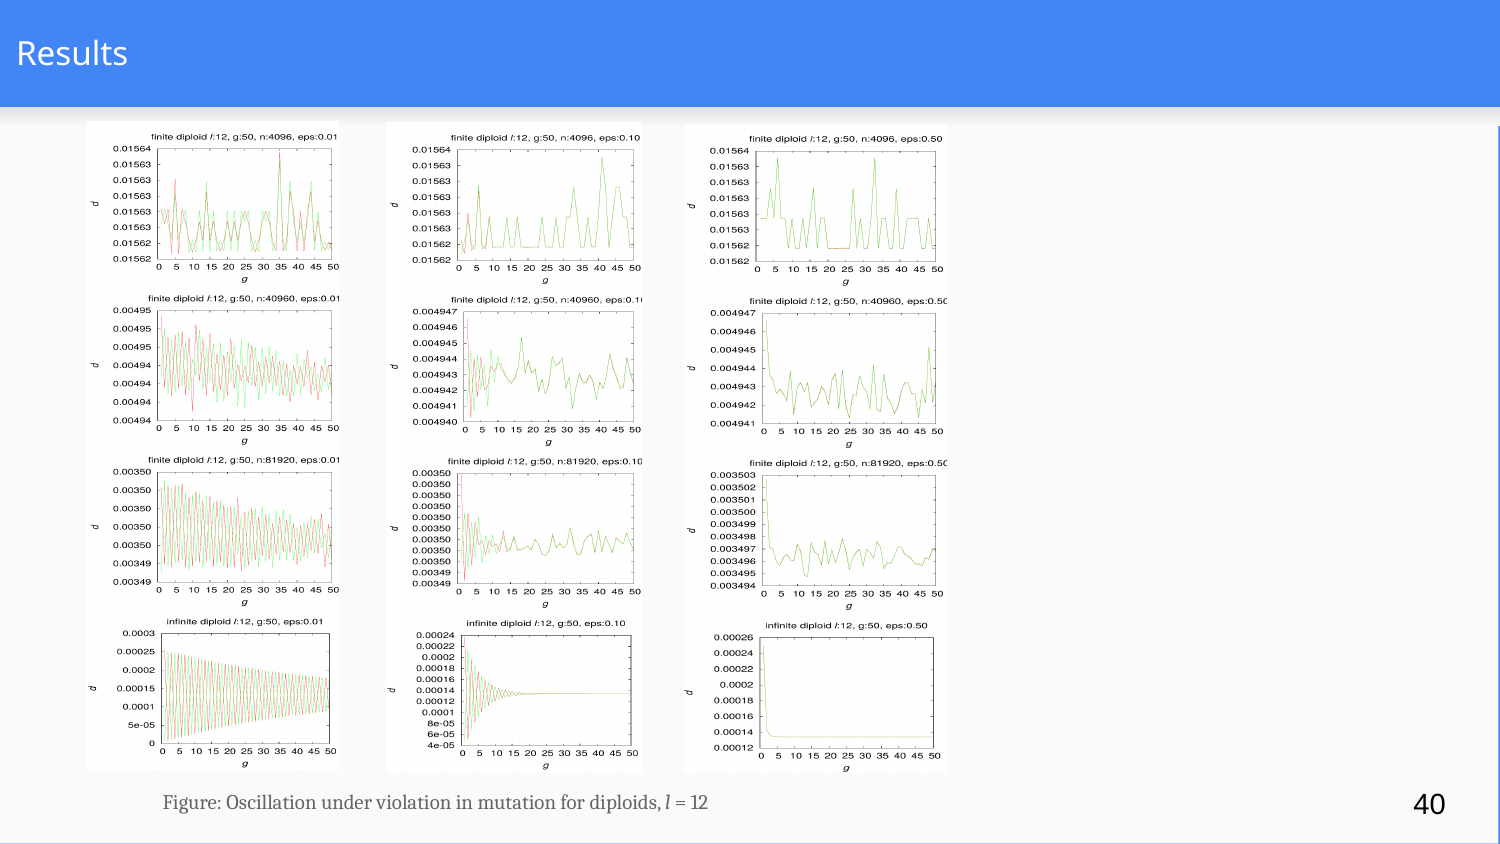

# Results
40
Figure: Oscillation under violation in mutation for diploids, l = 12